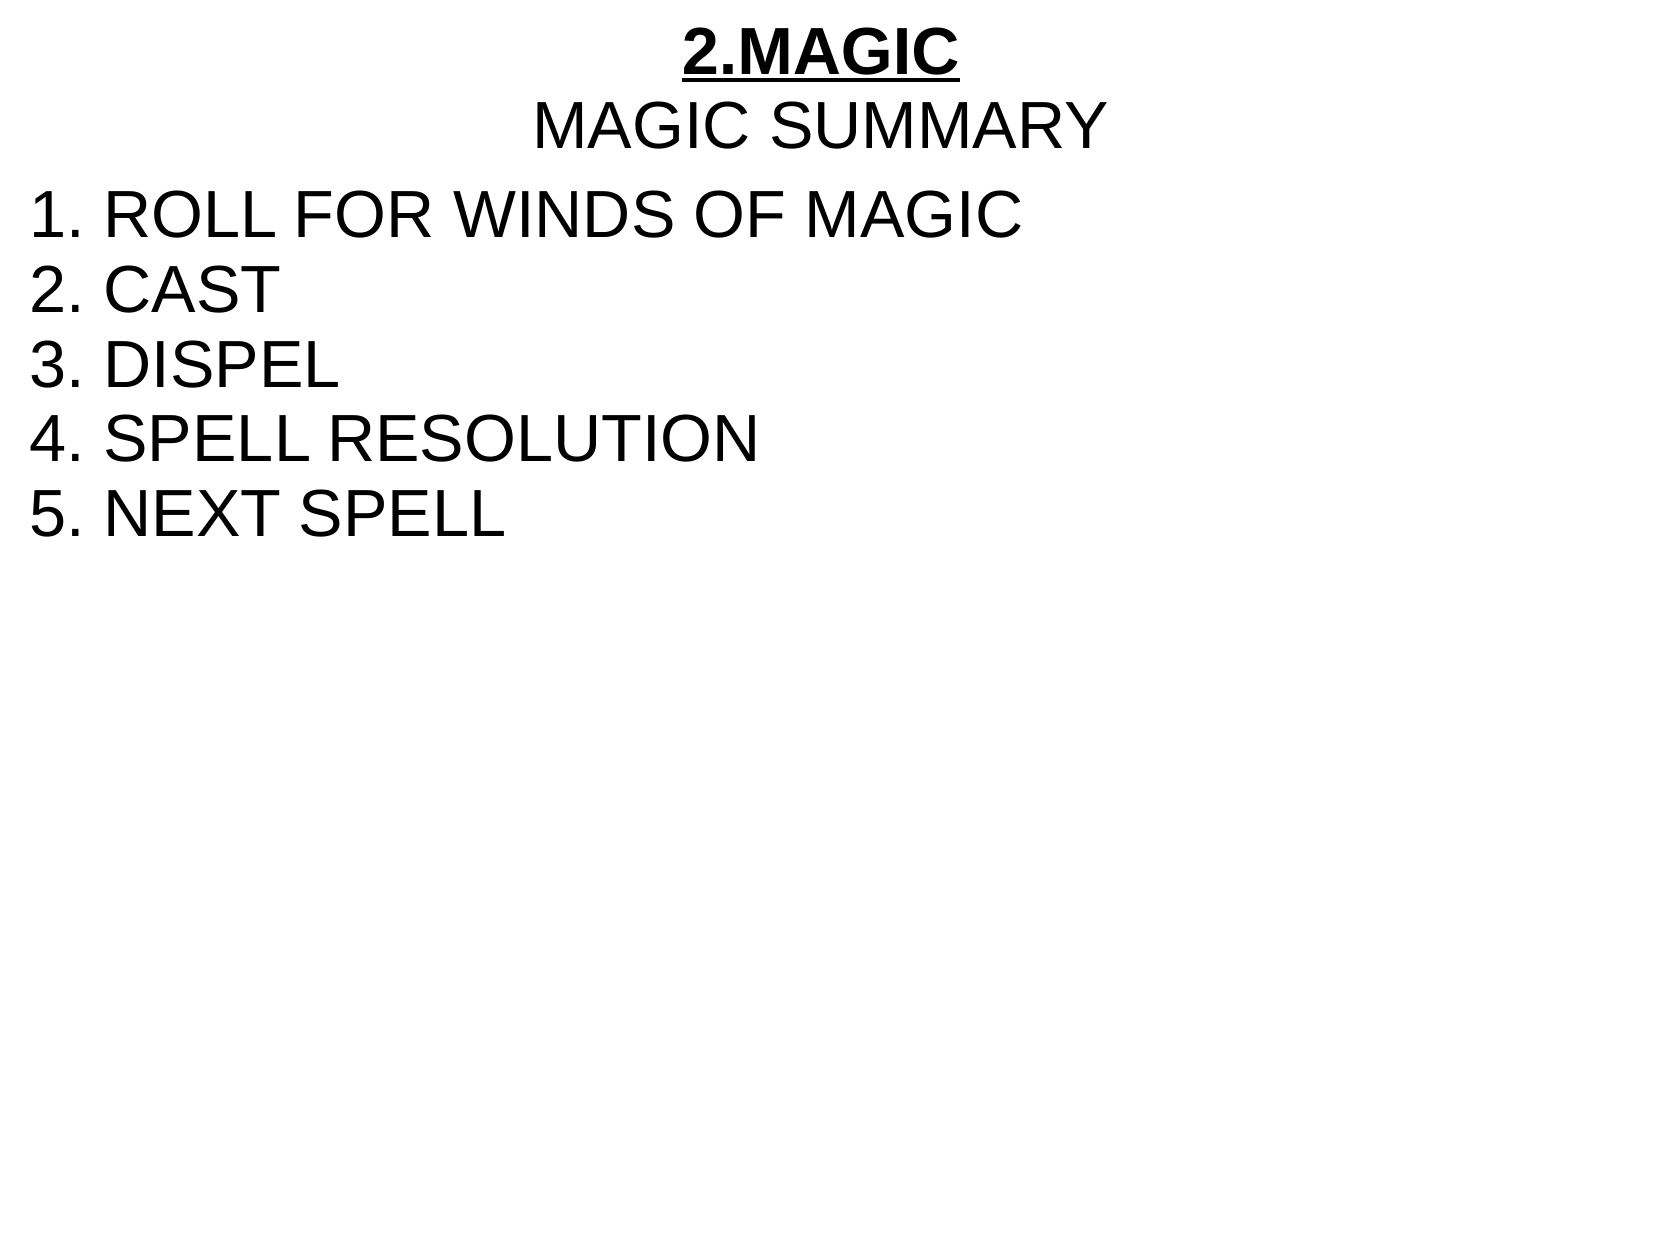

# 2.MAGIC MAGIC SUMMARY
1. ROLL FOR WINDS OF MAGIC
2. CAST
3. DISPEL
4. SPELL RESOLUTION
5. NEXT SPELL